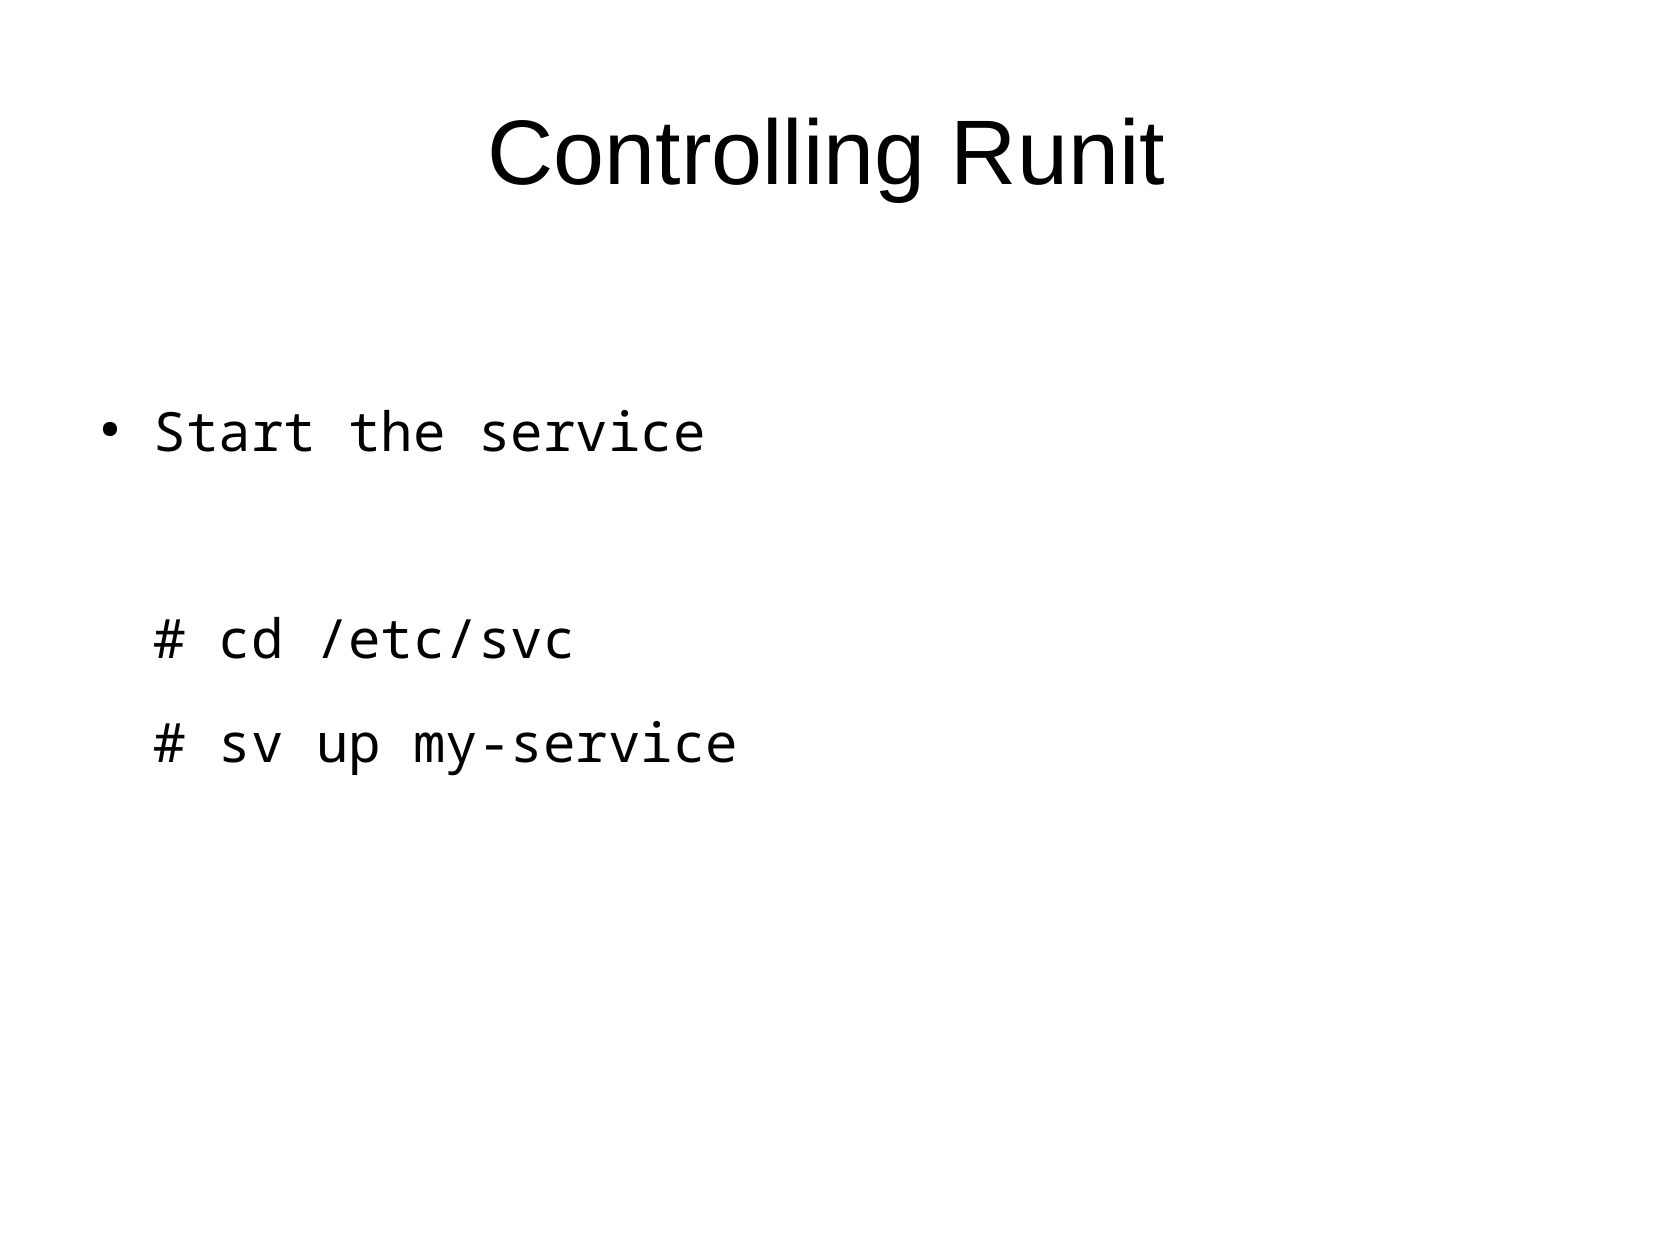

# Controlling Runit
Start the service
# cd /etc/svc
# sv up my-service